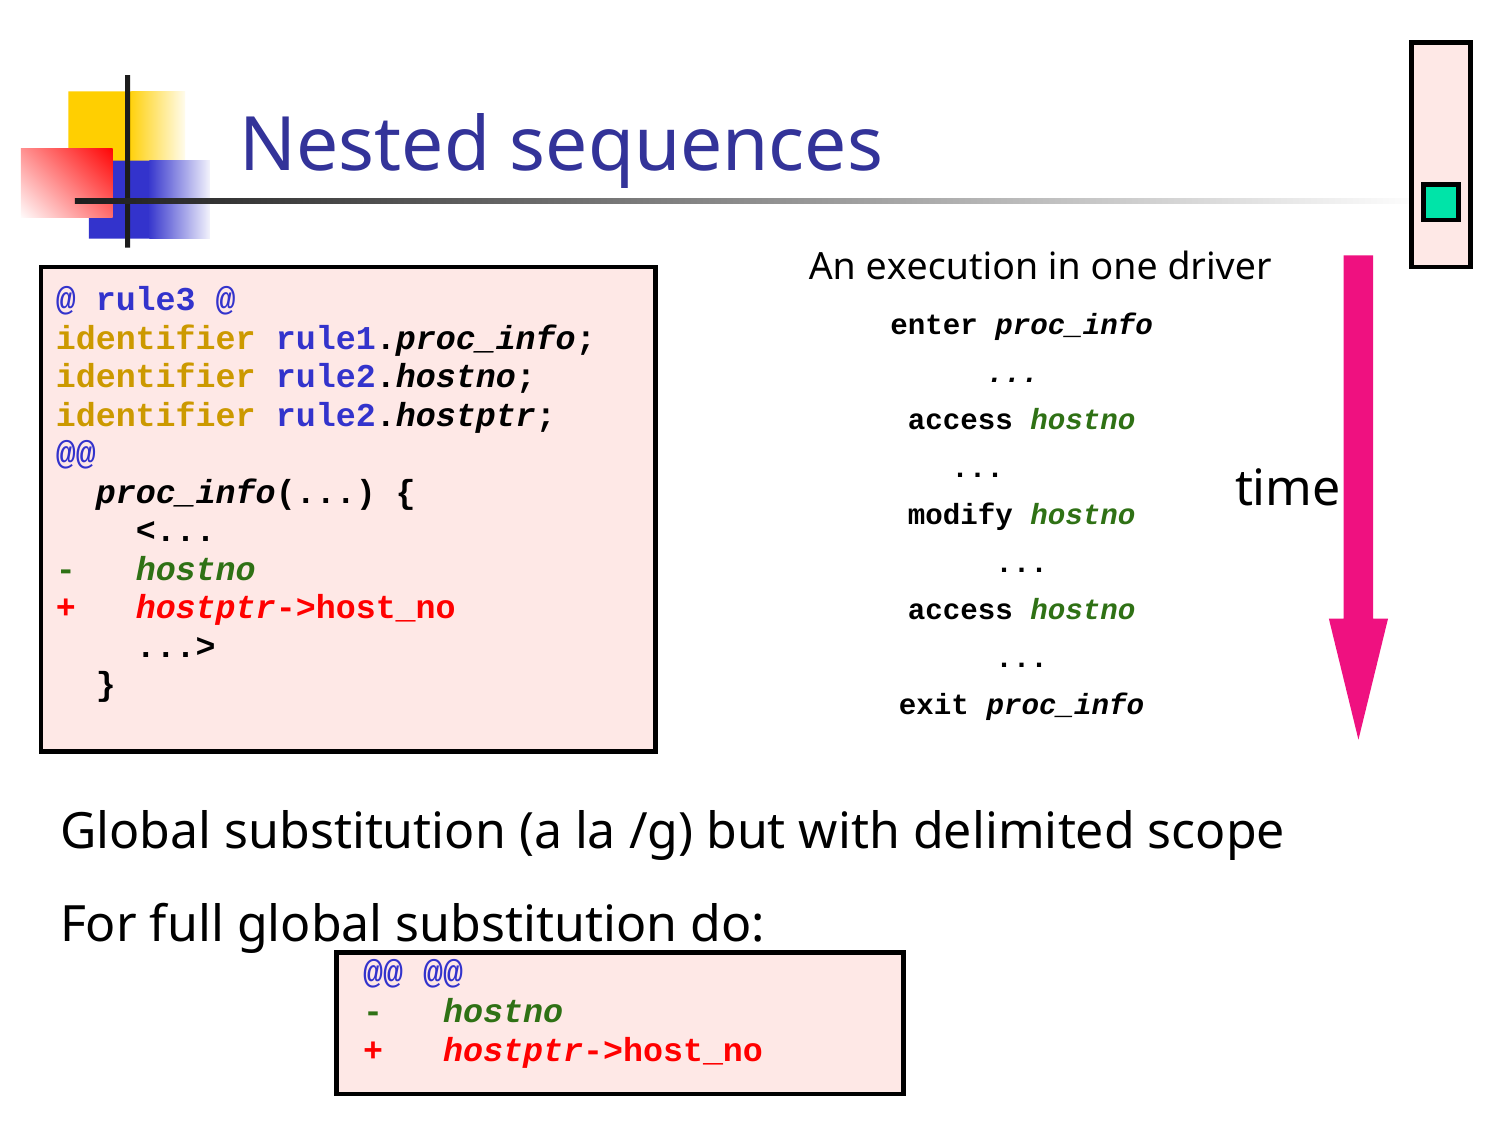

# Nested sequences
An execution in one driver
@ rule3 @
identifier rule1.proc_info;
identifier rule2.hostno;
identifier rule2.hostptr;
@@
 proc_info(...) {
 <...
- hostno
+ hostptr->host_no
 ...>
 }
enter proc_info
...
access hostno
...
modify hostno
...
access hostno
...
exit proc_info
time
Global substitution (a la /g) but with delimited scope
For full global substitution do:
@@ @@
- hostno
+ hostptr->host_no